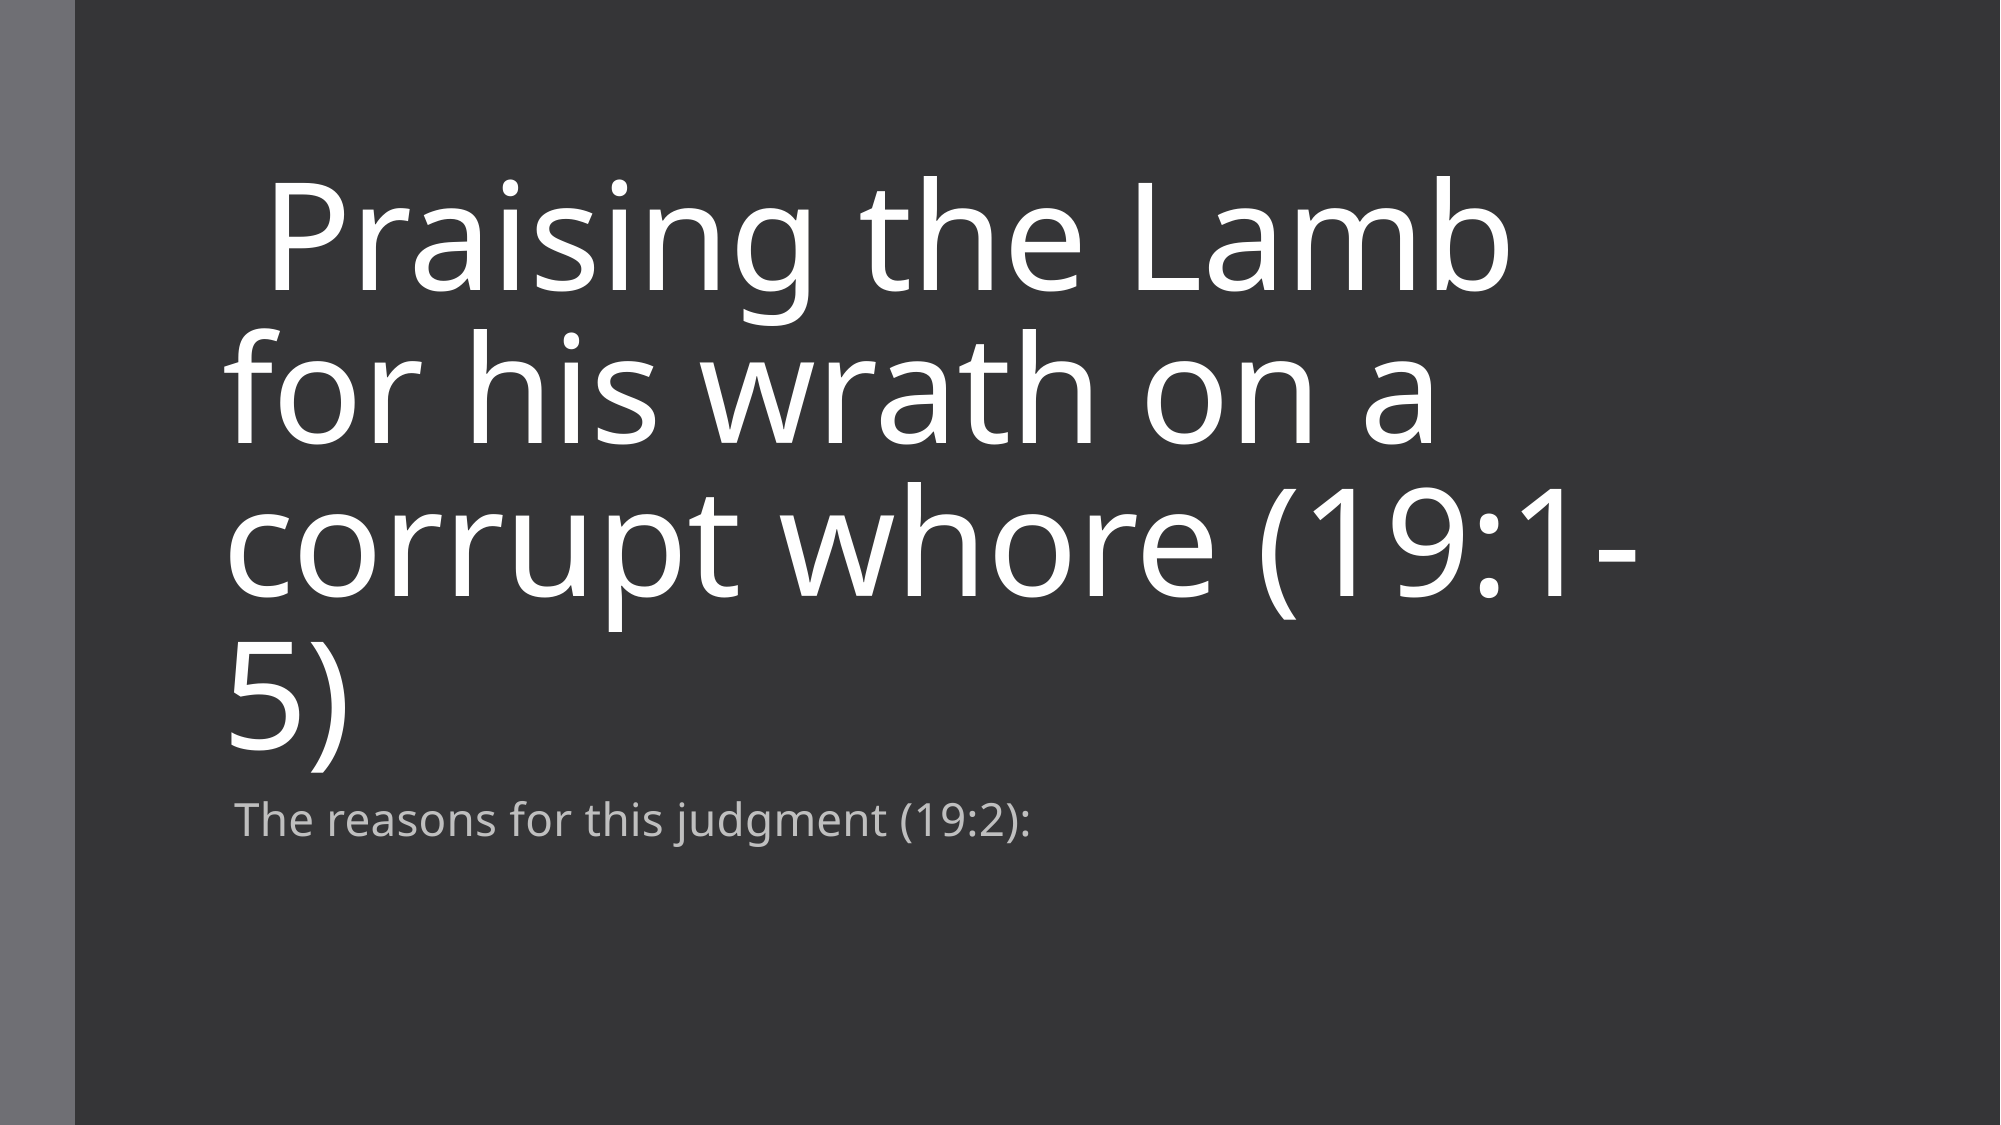

# Praising the Lamb for his wrath on a corrupt whore (19:1-5)
 The reasons for this judgment (19:2):